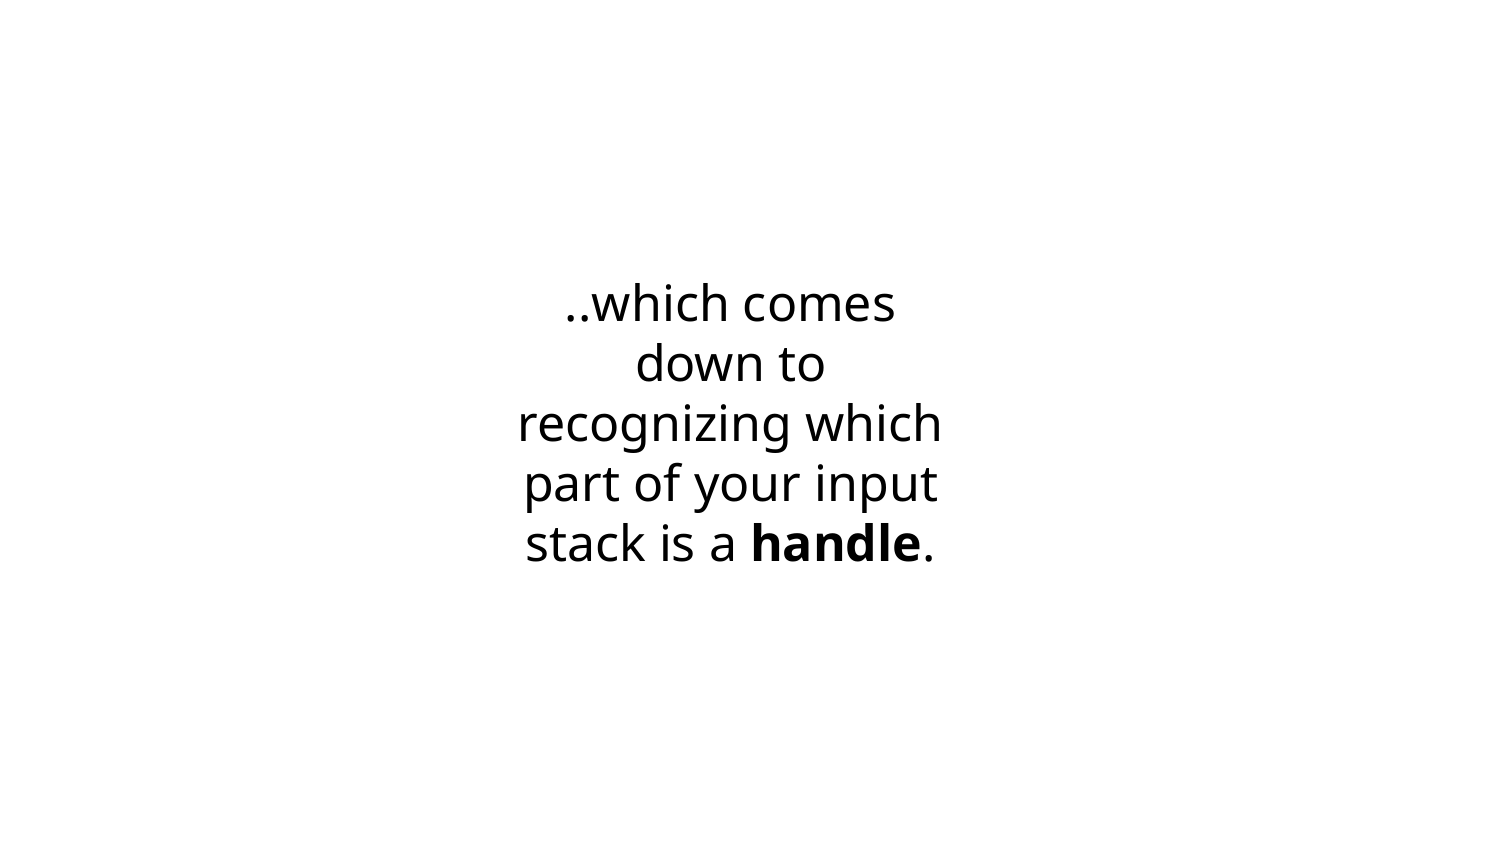

..which comes down to recognizing which part of your input stack is a handle.